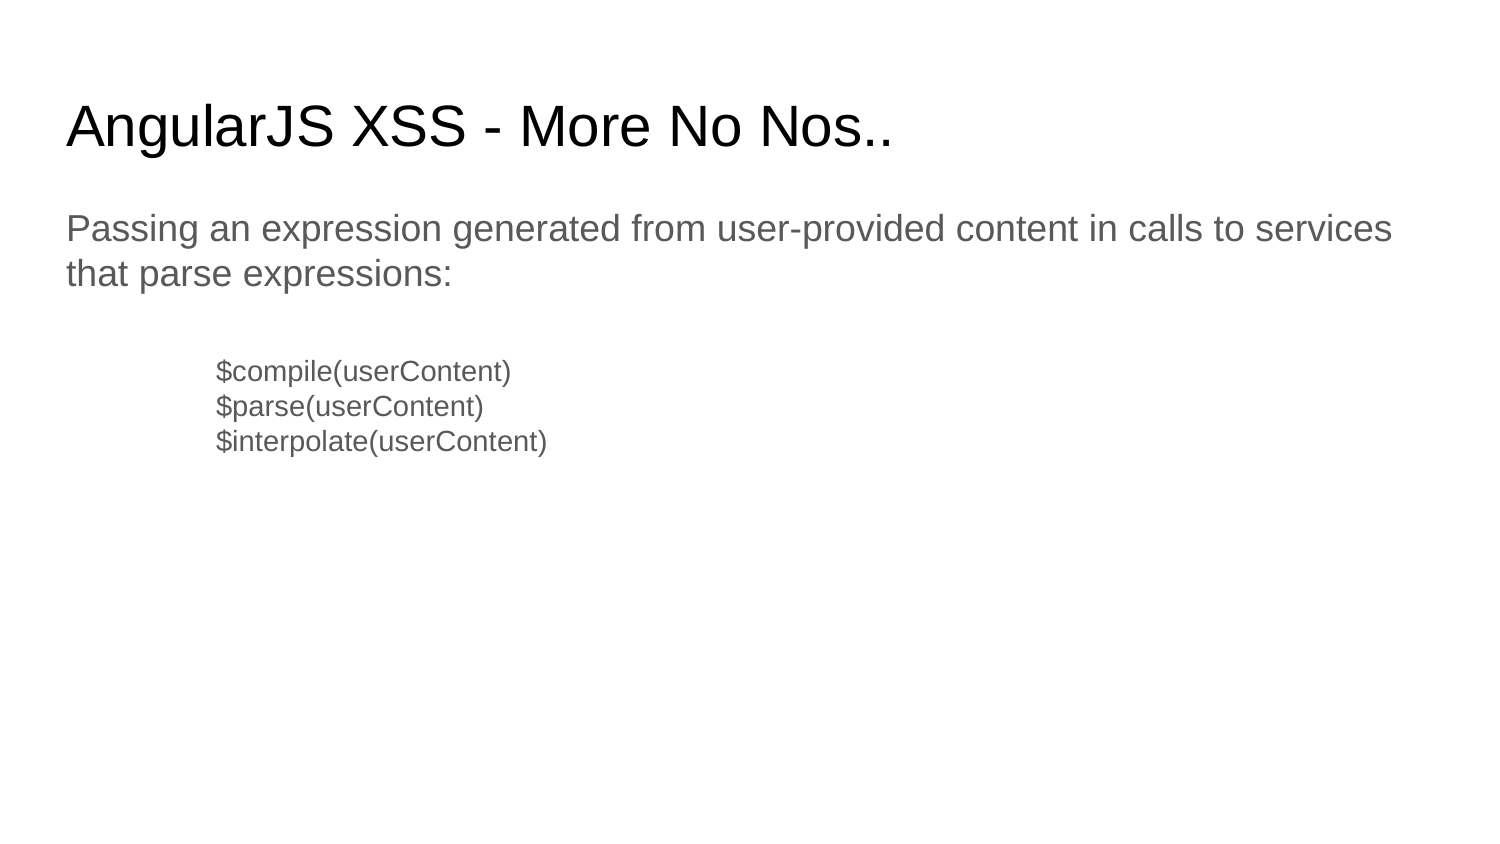

# AngularJS XSS - More No Nos..
Passing an expression generated from user-provided content in calls to services that parse expressions:
$compile(userContent)
$parse(userContent)
$interpolate(userContent)